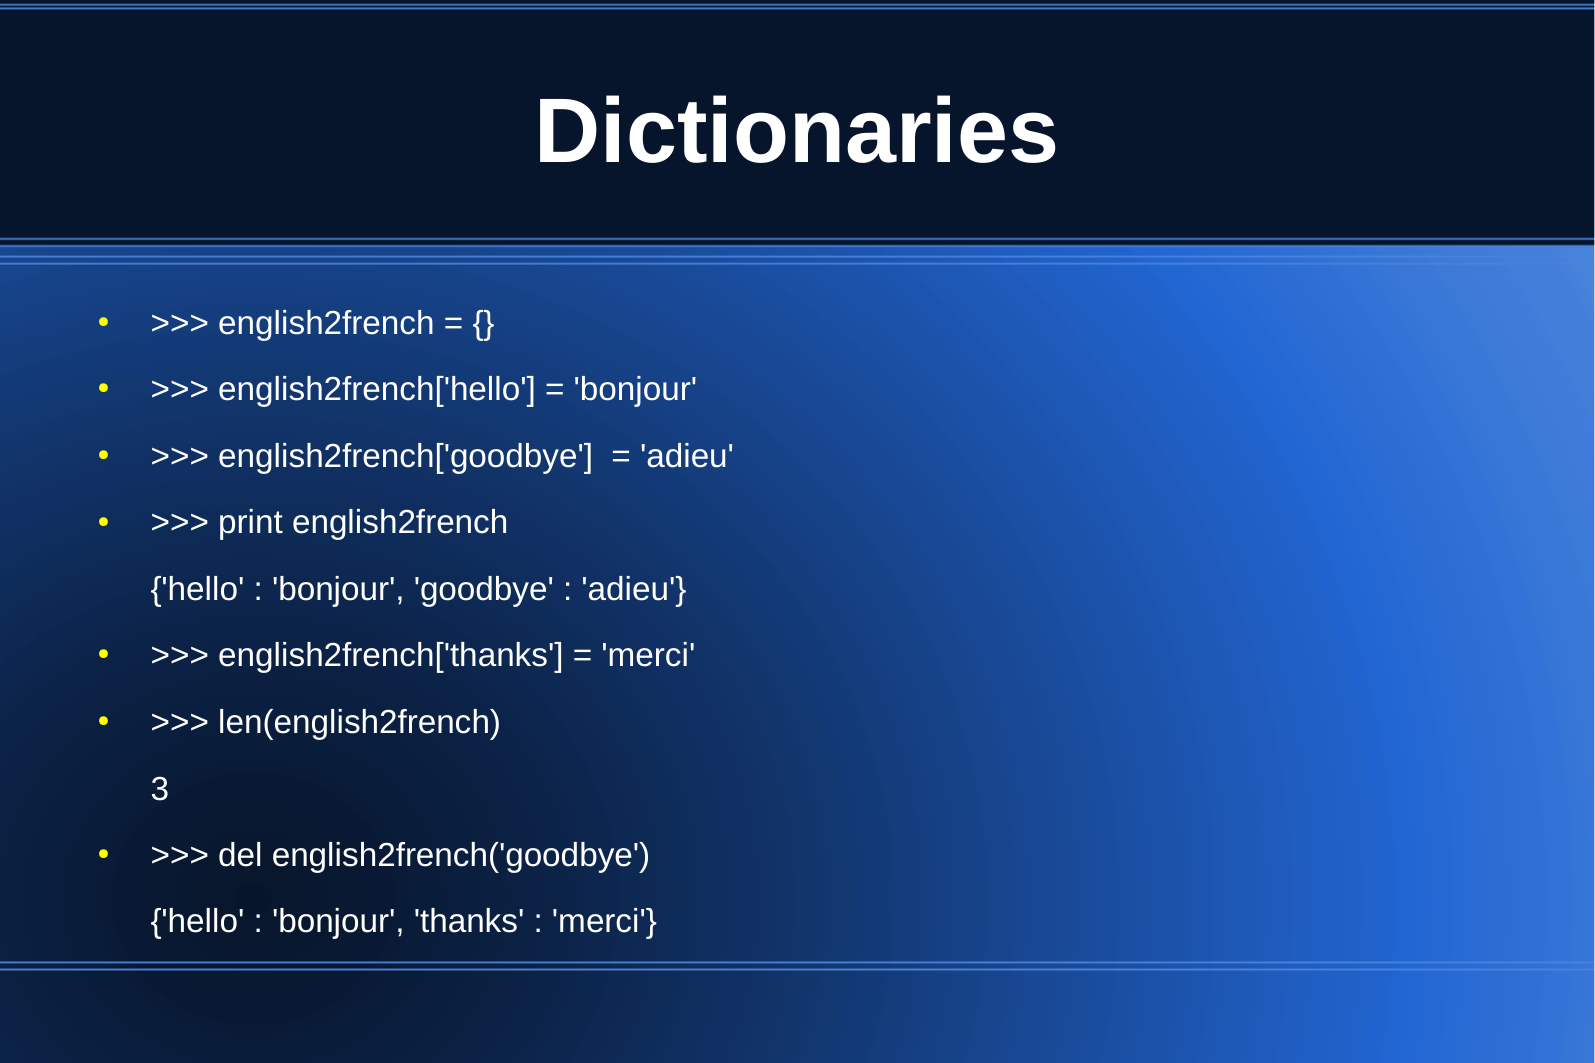

# Dictionaries
>>> english2french = {}
>>> english2french['hello'] = 'bonjour'
>>> english2french['goodbye'] = 'adieu'
>>> print english2french
{'hello' : 'bonjour', 'goodbye' : 'adieu'}
>>> english2french['thanks'] = 'merci'
>>> len(english2french)
3
>>> del english2french('goodbye')
{'hello' : 'bonjour', 'thanks' : 'merci'}